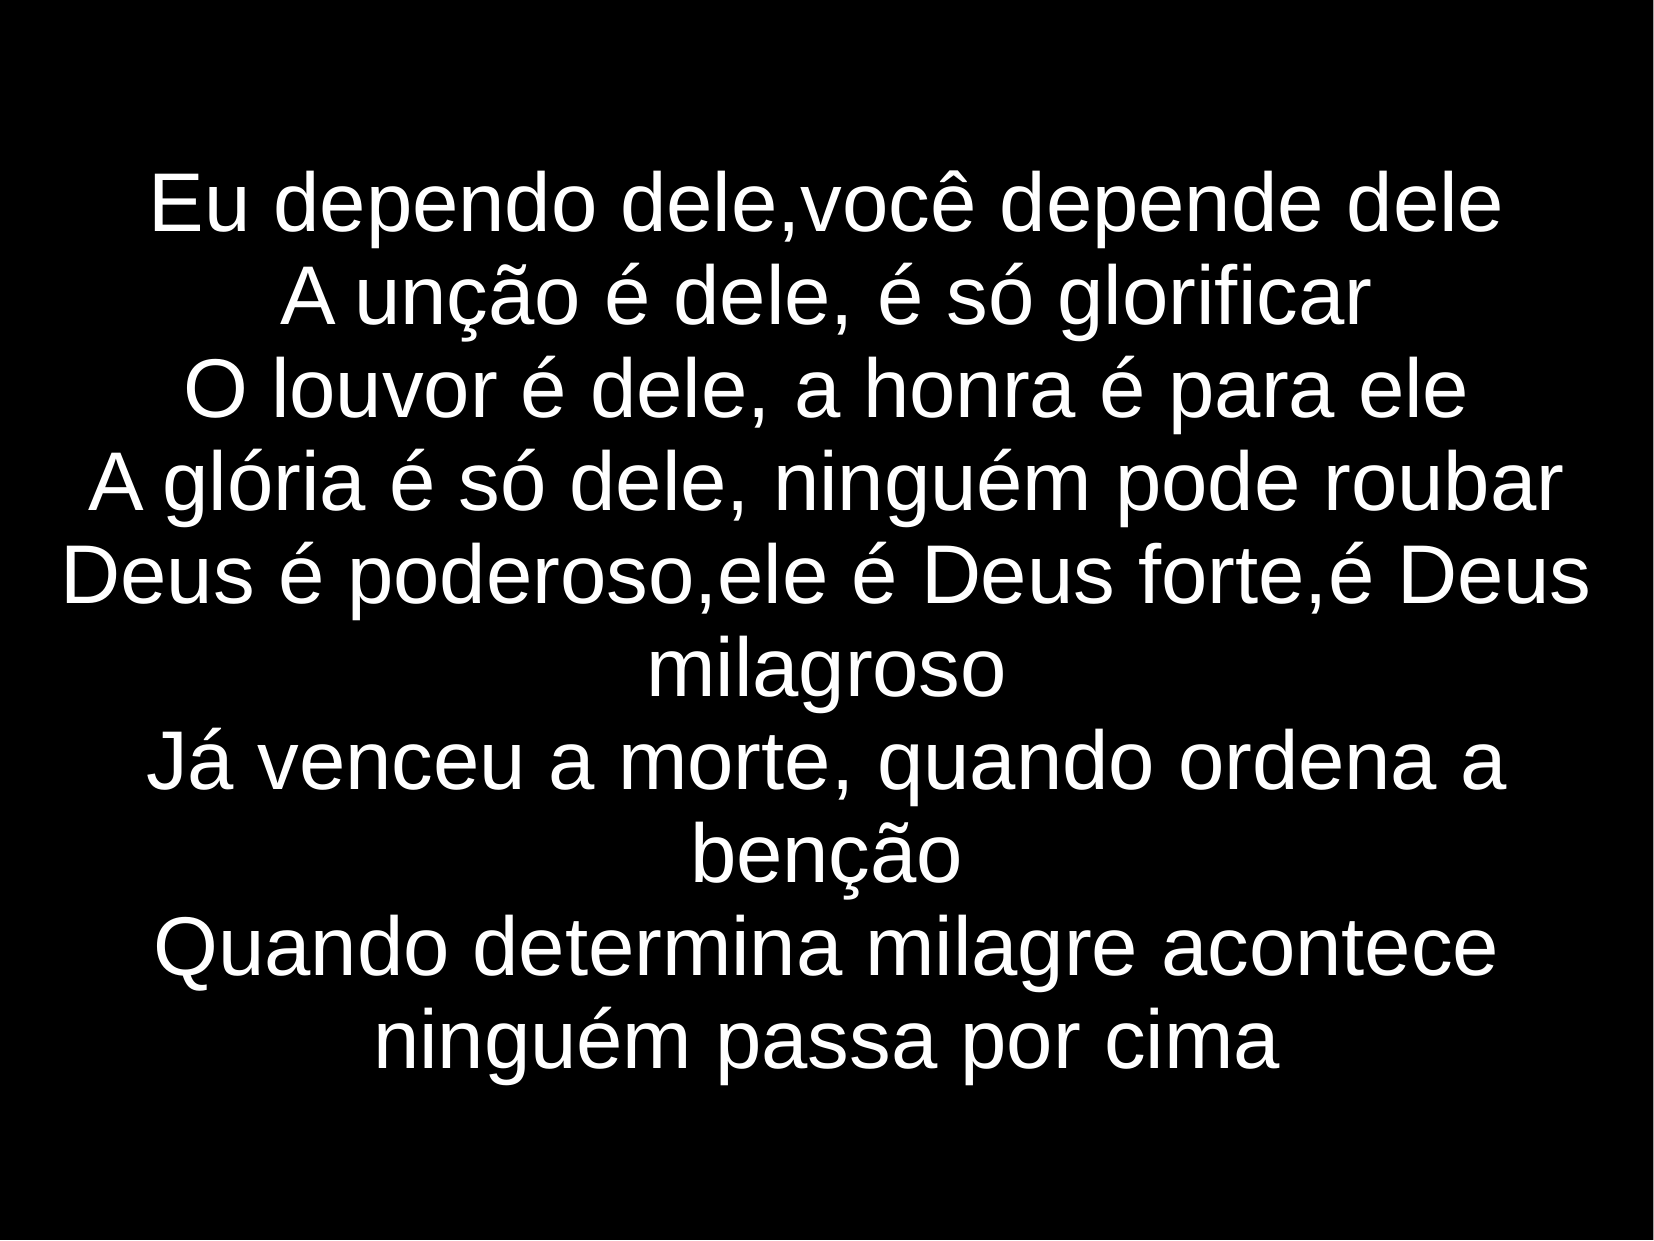

# Eu dependo dele,você depende dele
A unção é dele, é só glorificar
O louvor é dele, a honra é para ele
A glória é só dele, ninguém pode roubar
Deus é poderoso,ele é Deus forte,é Deus milagroso
Já venceu a morte, quando ordena a benção
Quando determina milagre acontece ninguém passa por cima